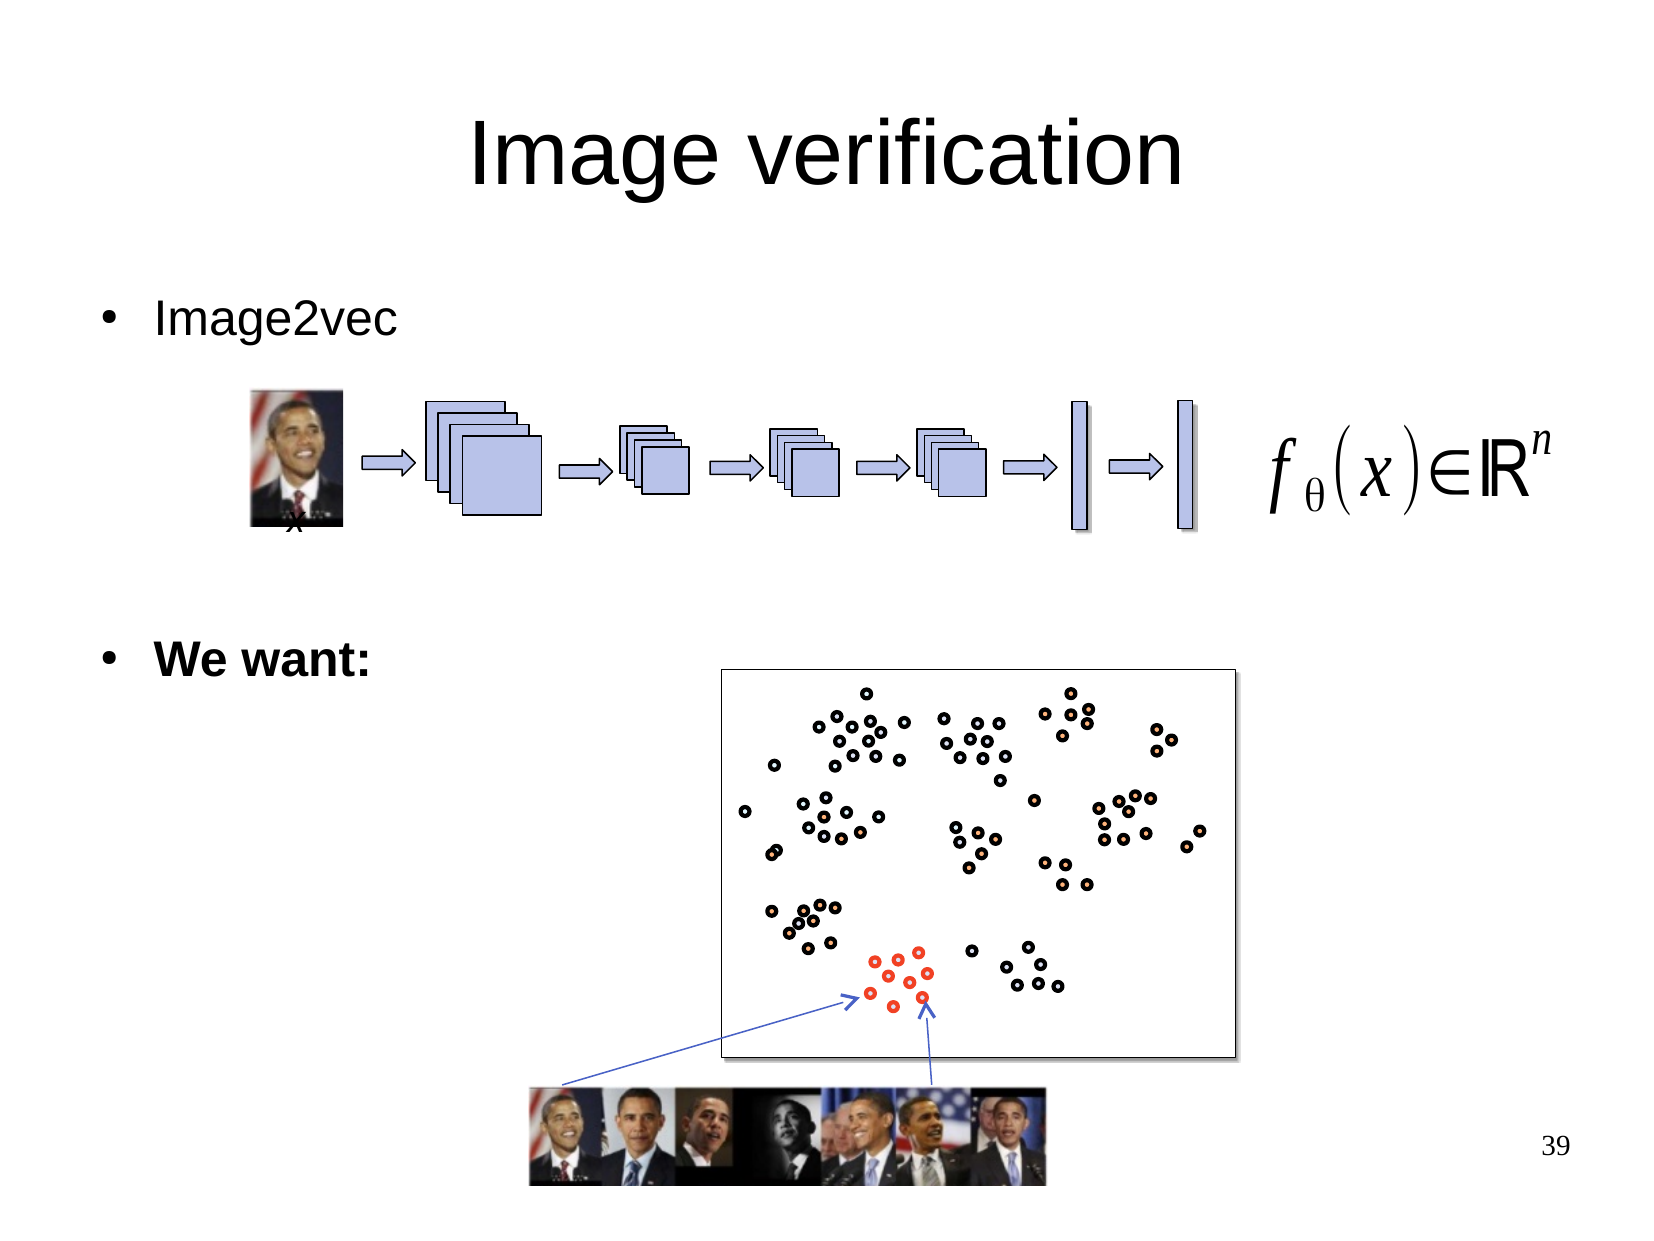

# Image verification
Image2vec
We want:
x
39